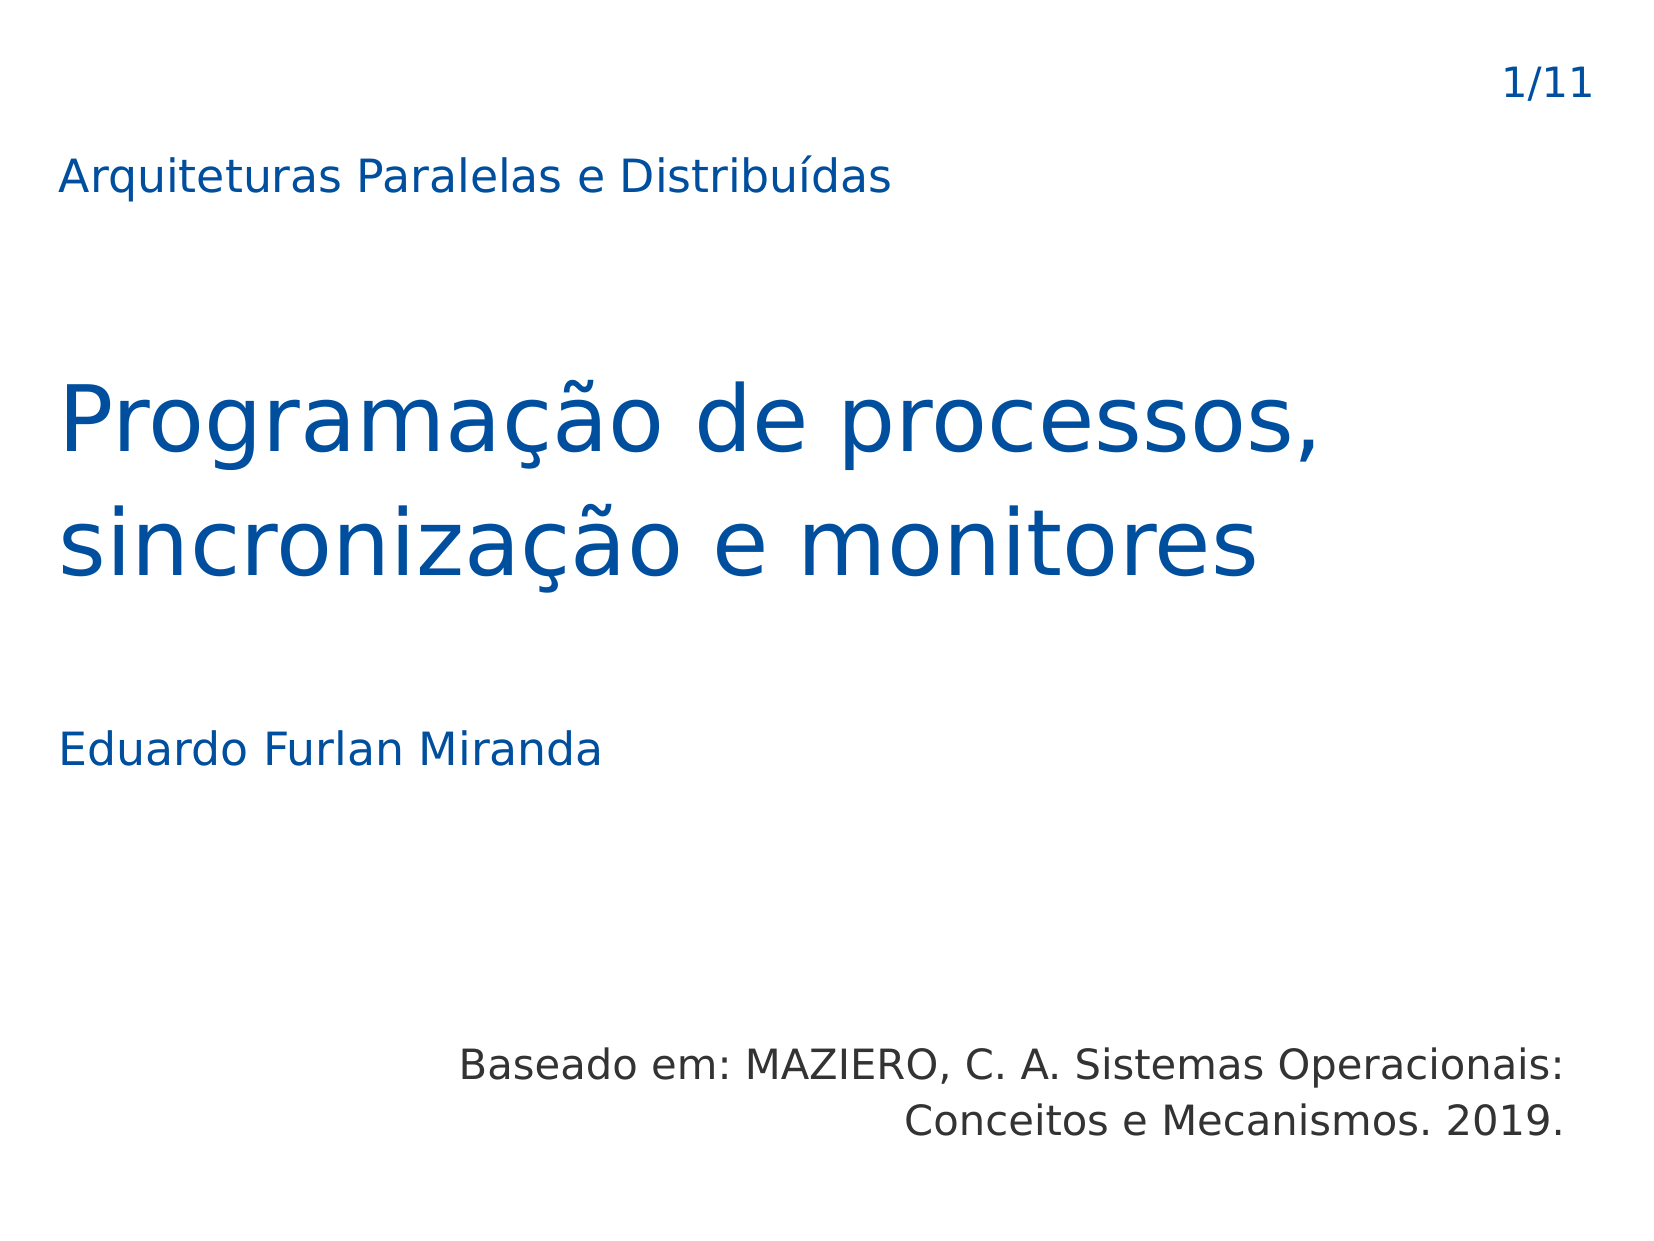

1
# Arquiteturas Paralelas e Distribuídas
Programação de processos, sincronização e monitores
Eduardo Furlan Miranda
Baseado em: MAZIERO, C. A. Sistemas Operacionais: Conceitos e Mecanismos. 2019.